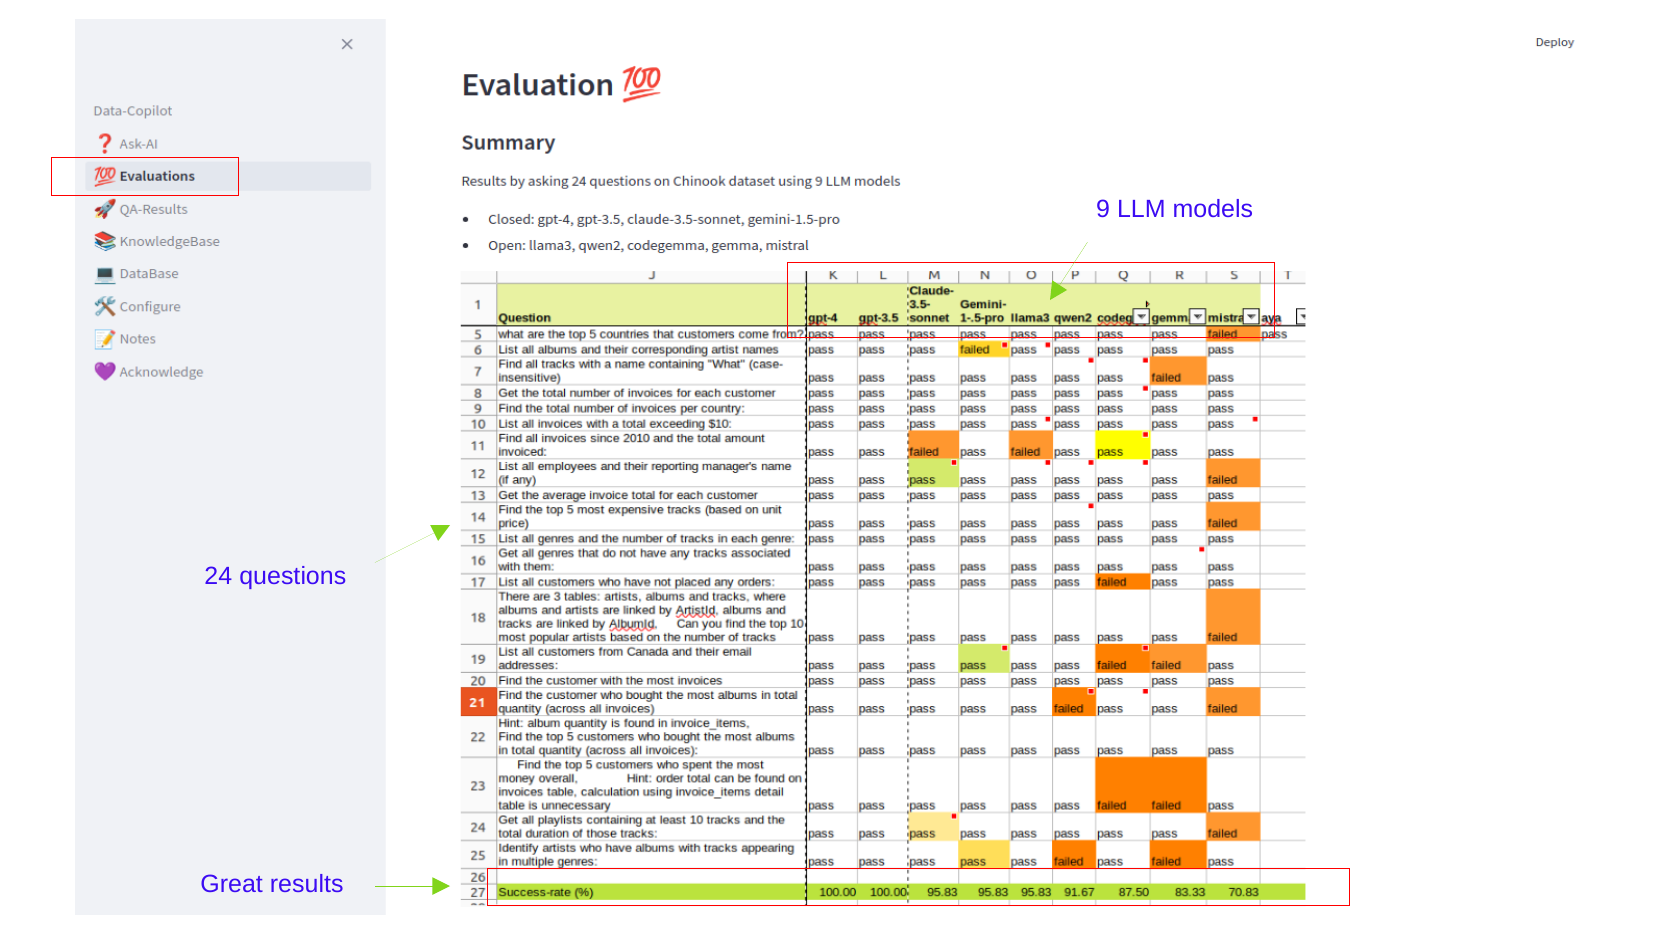

9 LLM models
24 questions
Great results